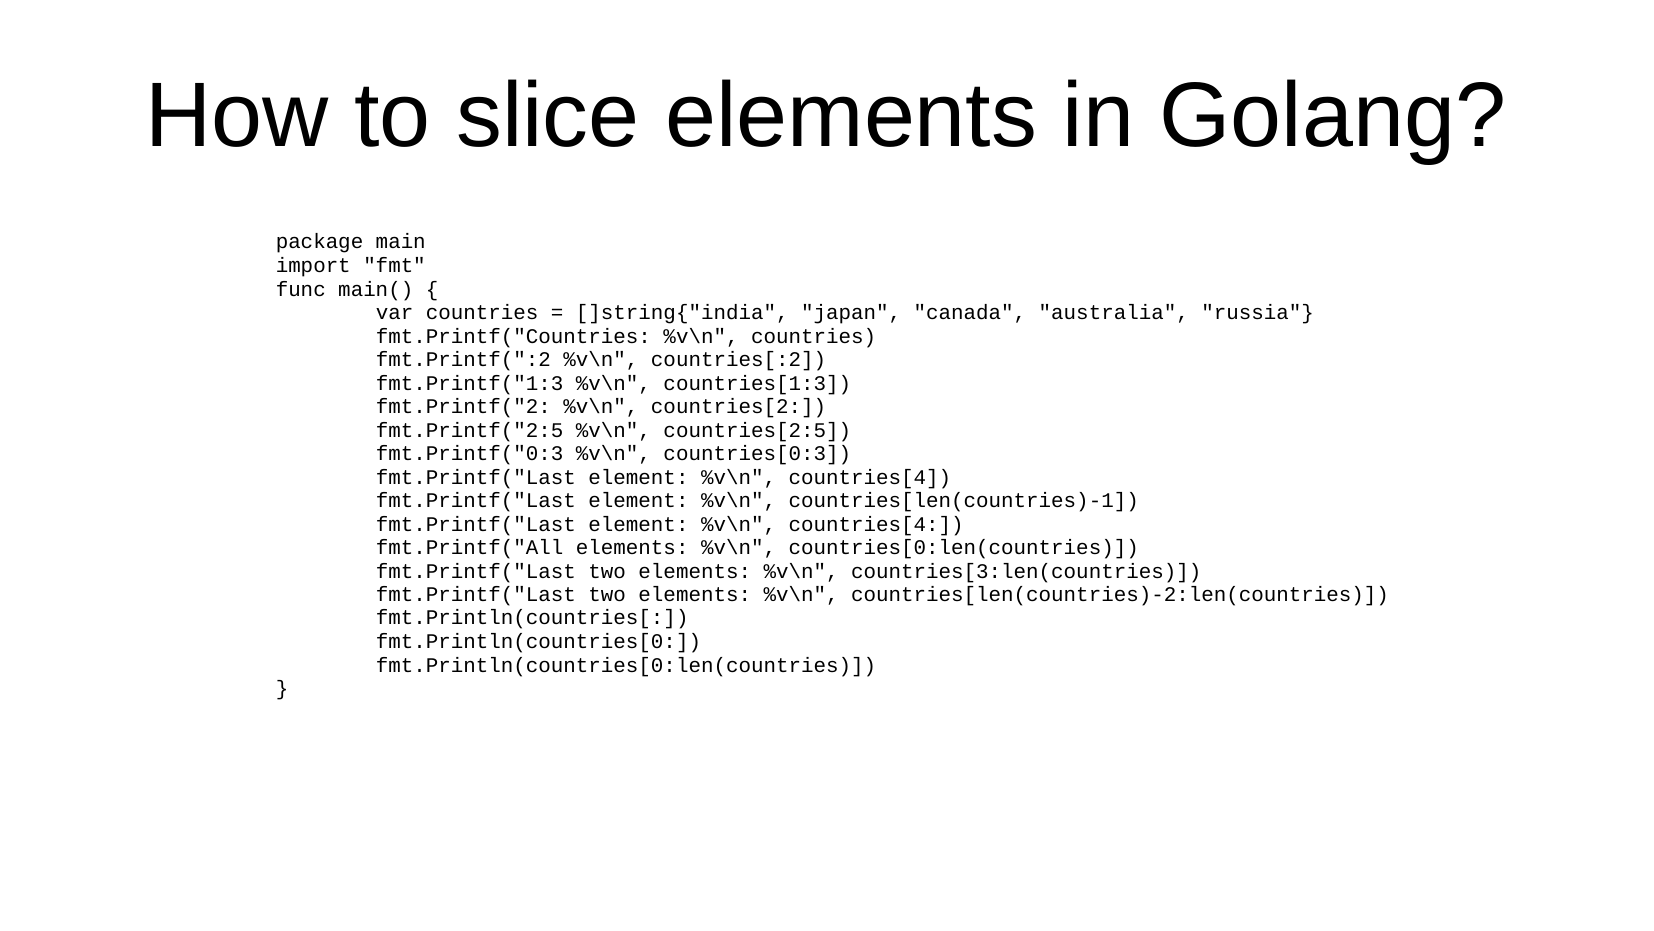

# How to slice elements in Golang?
package main
import "fmt"
func main() {
 var countries = []string{"india", "japan", "canada", "australia", "russia"}
 fmt.Printf("Countries: %v\n", countries)
 fmt.Printf(":2 %v\n", countries[:2])
 fmt.Printf("1:3 %v\n", countries[1:3])
 fmt.Printf("2: %v\n", countries[2:])
 fmt.Printf("2:5 %v\n", countries[2:5])
 fmt.Printf("0:3 %v\n", countries[0:3])
 fmt.Printf("Last element: %v\n", countries[4])
 fmt.Printf("Last element: %v\n", countries[len(countries)-1])
 fmt.Printf("Last element: %v\n", countries[4:])
 fmt.Printf("All elements: %v\n", countries[0:len(countries)])
 fmt.Printf("Last two elements: %v\n", countries[3:len(countries)])
 fmt.Printf("Last two elements: %v\n", countries[len(countries)-2:len(countries)])
 fmt.Println(countries[:])
 fmt.Println(countries[0:])
 fmt.Println(countries[0:len(countries)])
}